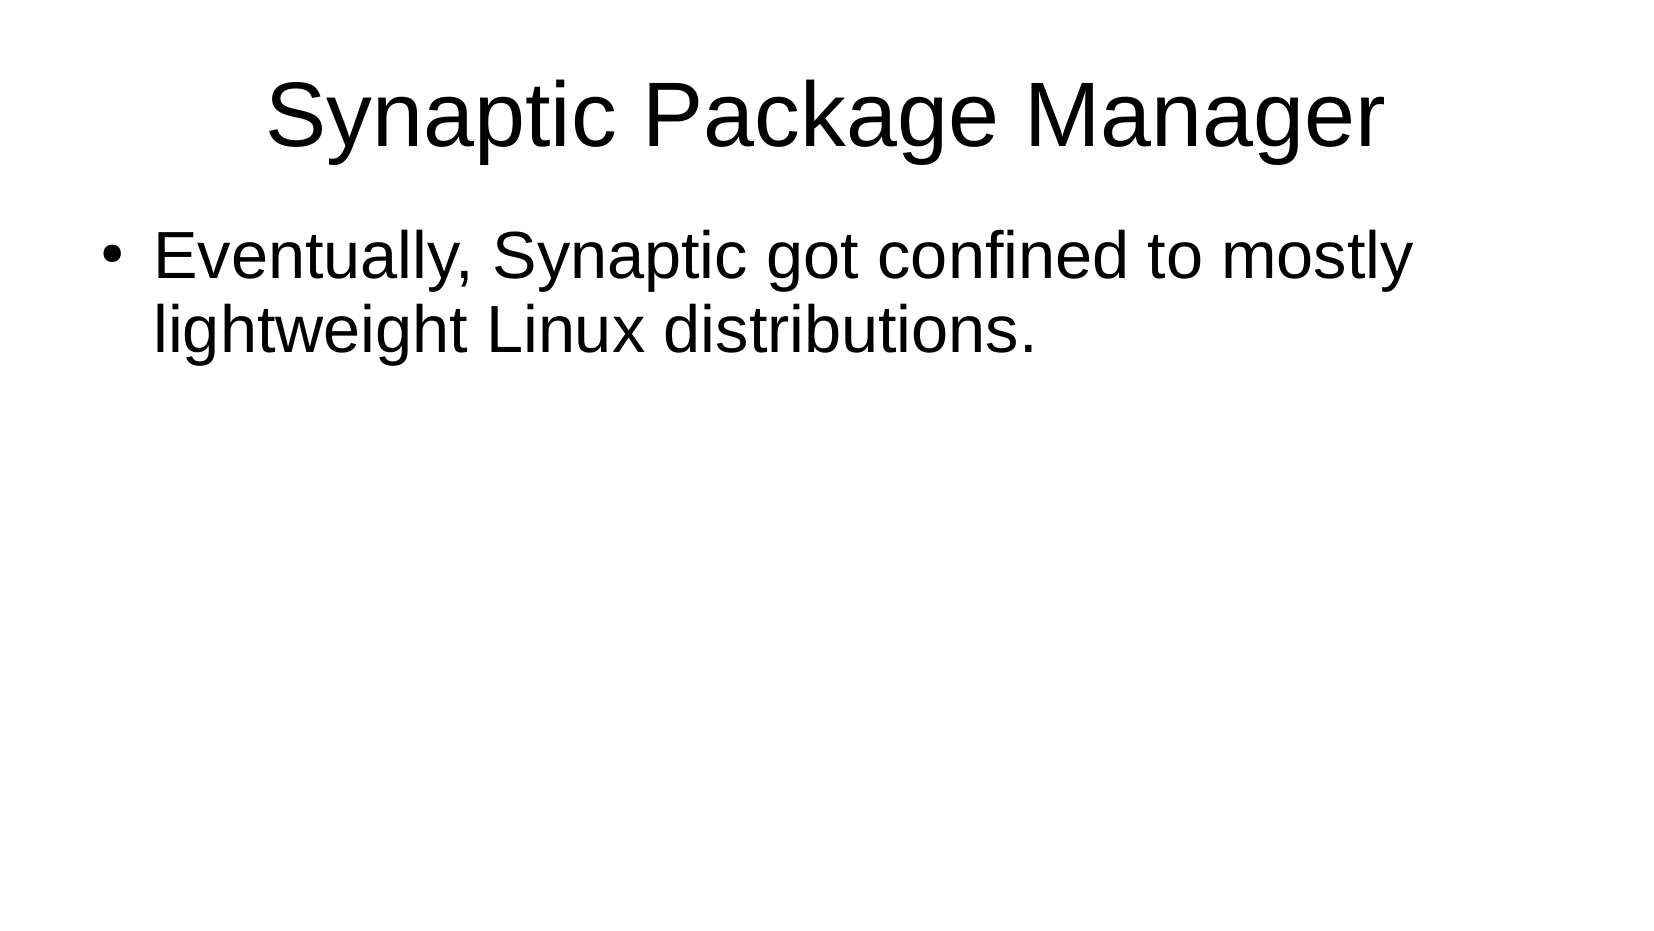

# Synaptic Package Manager
Eventually, Synaptic got confined to mostly lightweight Linux distributions.